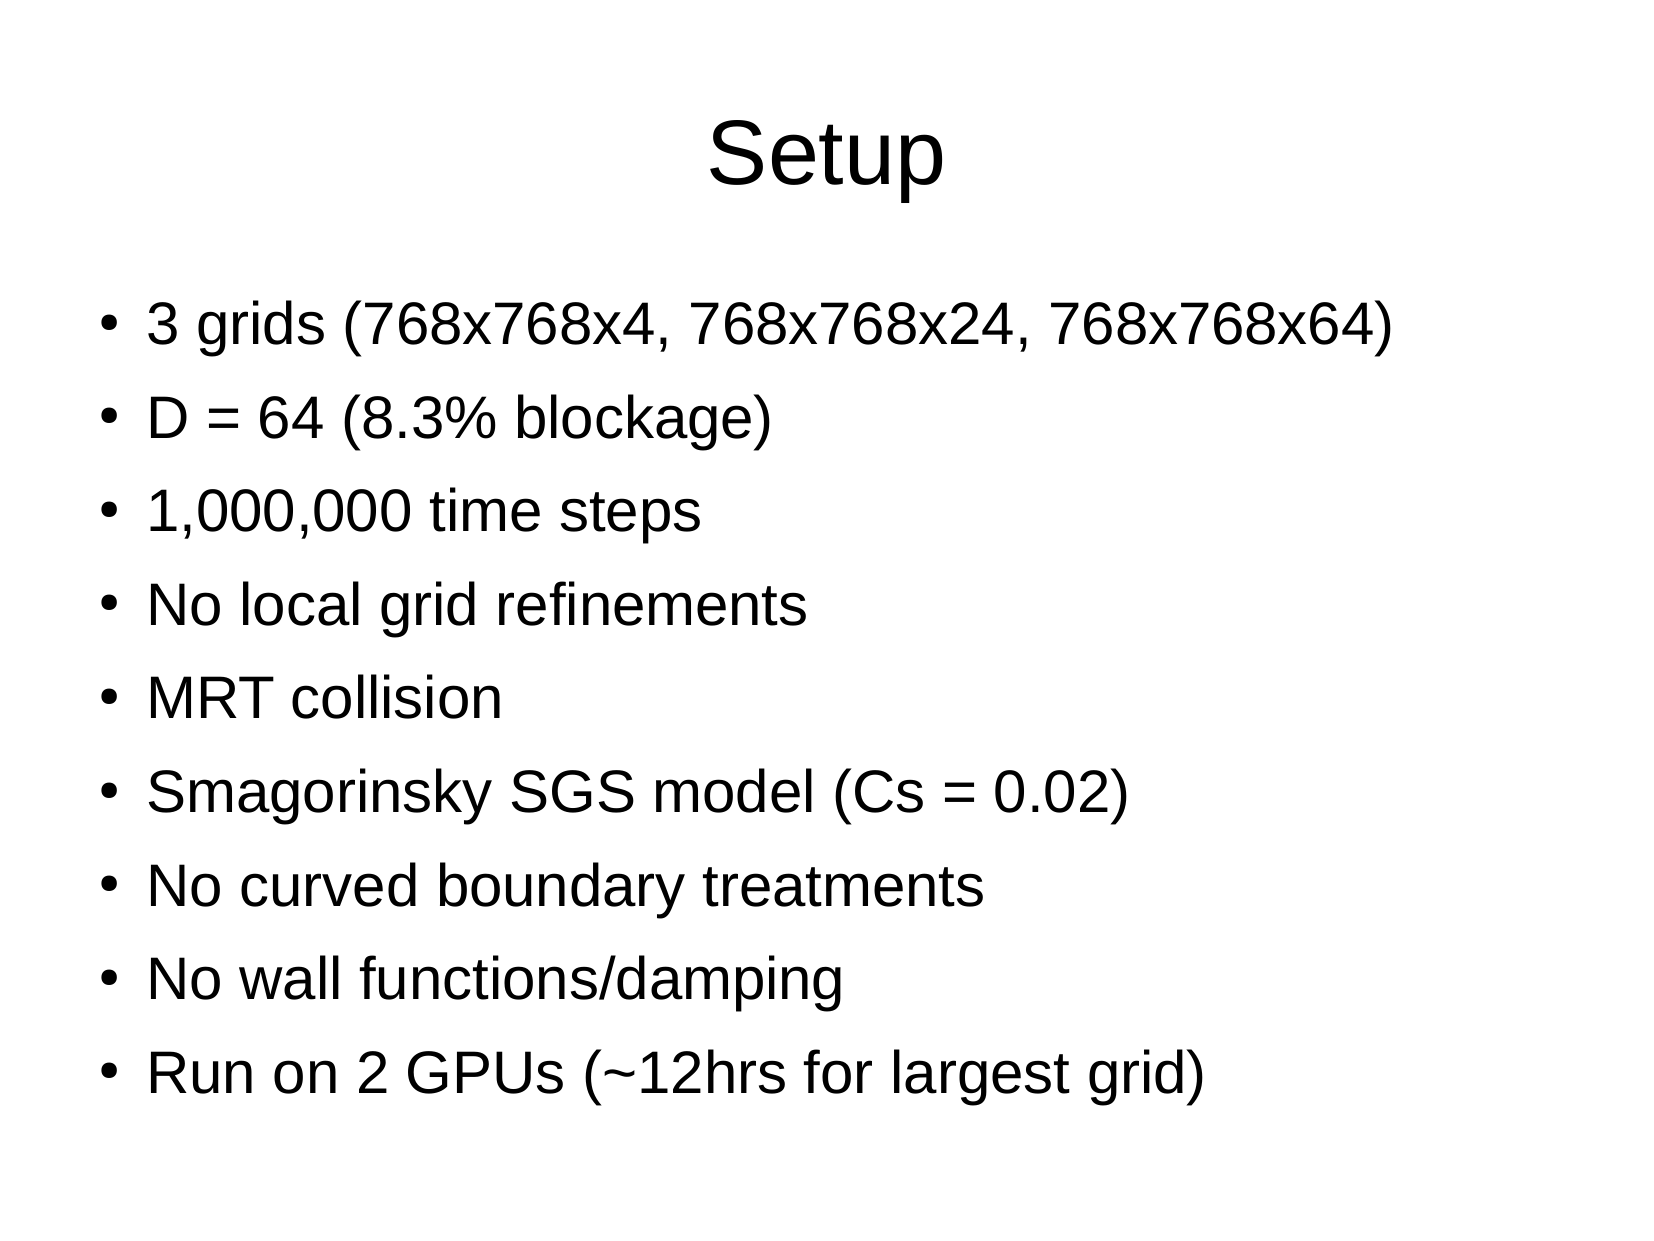

# Setup
3 grids (768x768x4, 768x768x24, 768x768x64)
D = 64 (8.3% blockage)
1,000,000 time steps
No local grid refinements
MRT collision
Smagorinsky SGS model (Cs = 0.02)
No curved boundary treatments
No wall functions/damping
Run on 2 GPUs (~12hrs for largest grid)